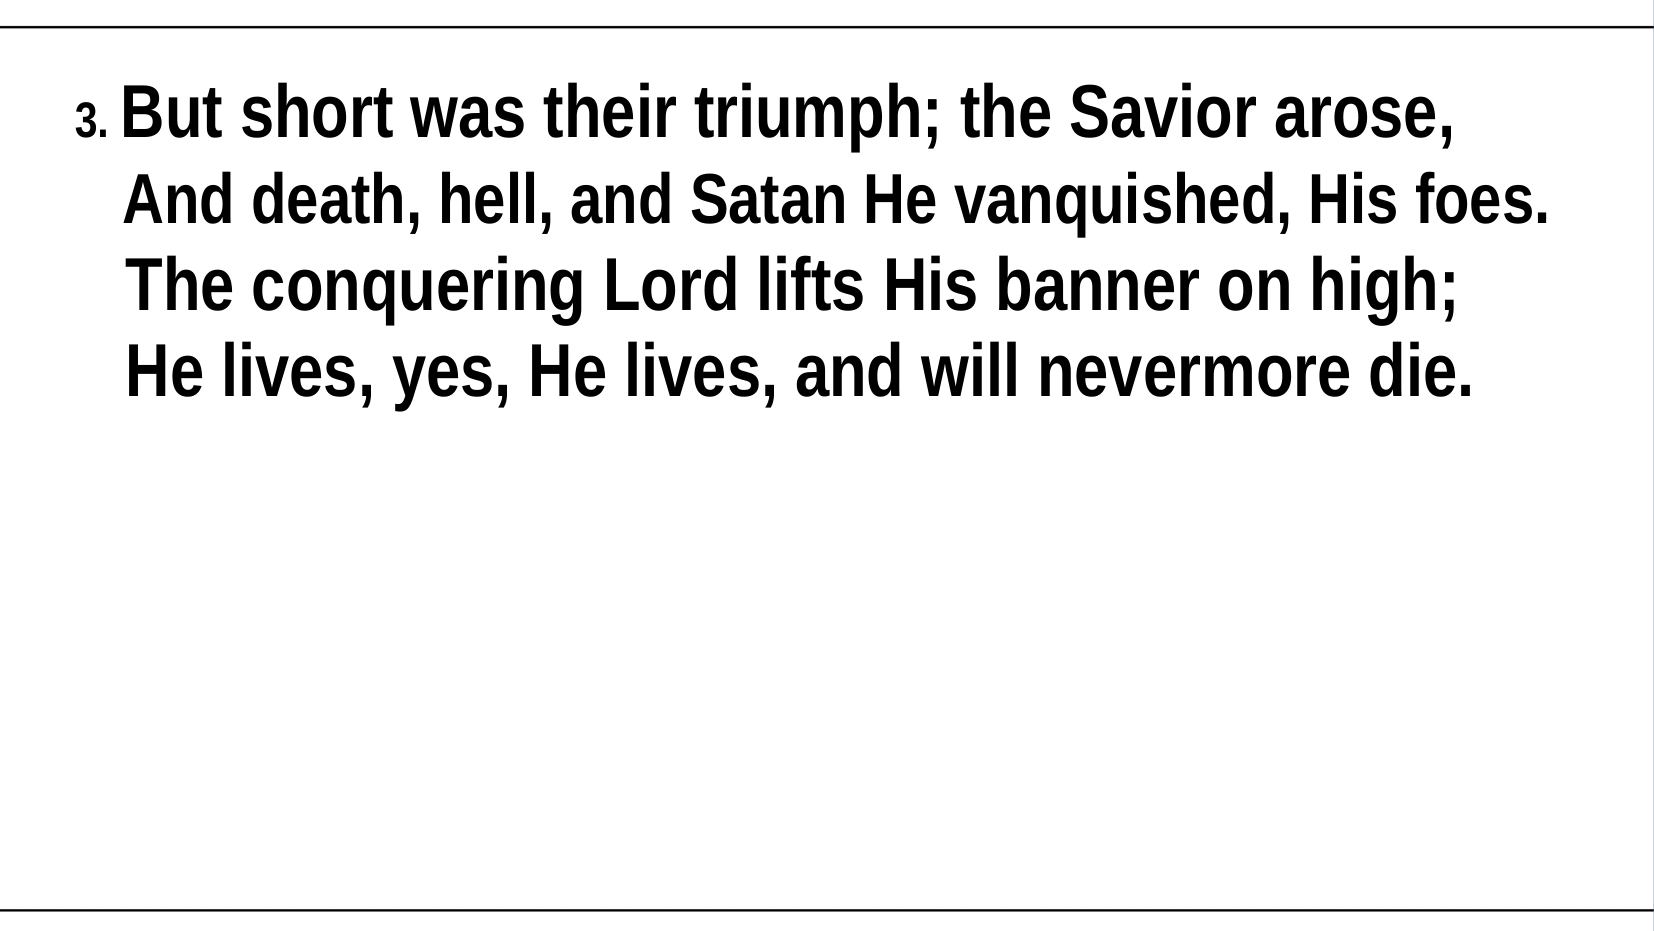

3. But short was their triumph; the Savior arose,
 And death, hell, and Satan He vanquished, His foes.
 The conquering Lord lifts His banner on high;
 He lives, yes, He lives, and will nevermore die.